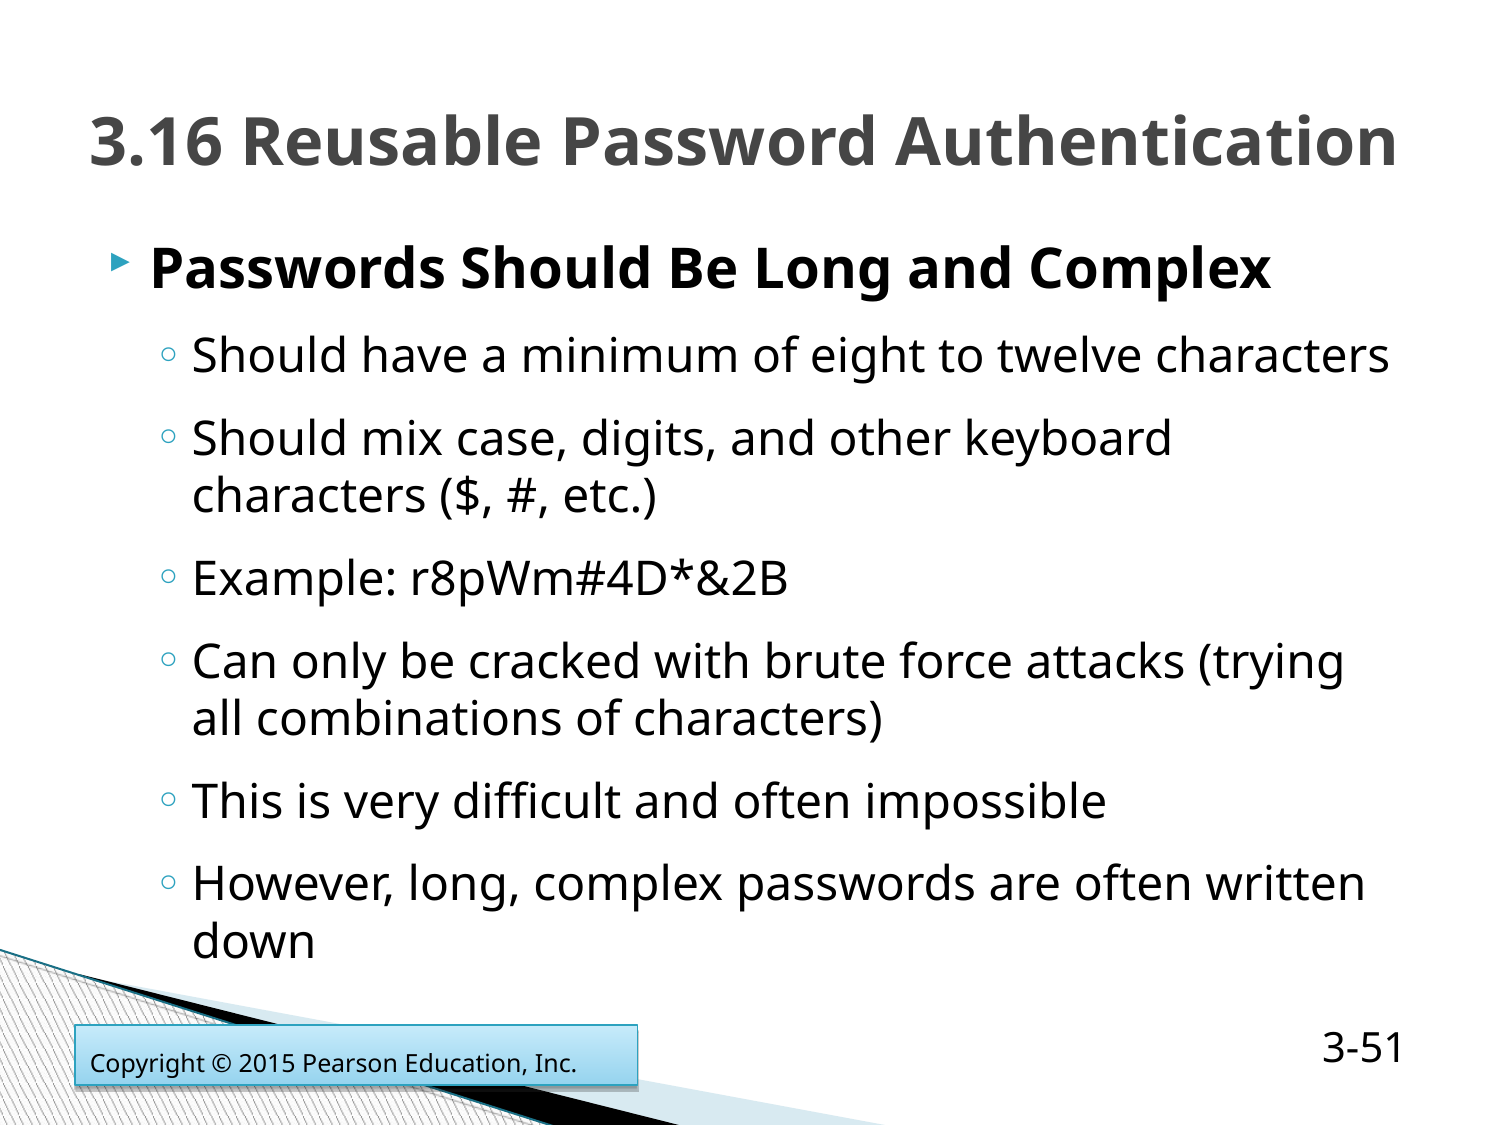

3.16 Reusable Password Authentication
# Passwords Should Be Long and Complex
Should have a minimum of eight to twelve characters
Should mix case, digits, and other keyboard characters ($, #, etc.)
Example: r8pWm#4D*&2B
Can only be cracked with brute force attacks (trying all combinations of characters)
This is very difficult and often impossible
However, long, complex passwords are often written down
Copyright © 2015 Pearson Education, Inc.